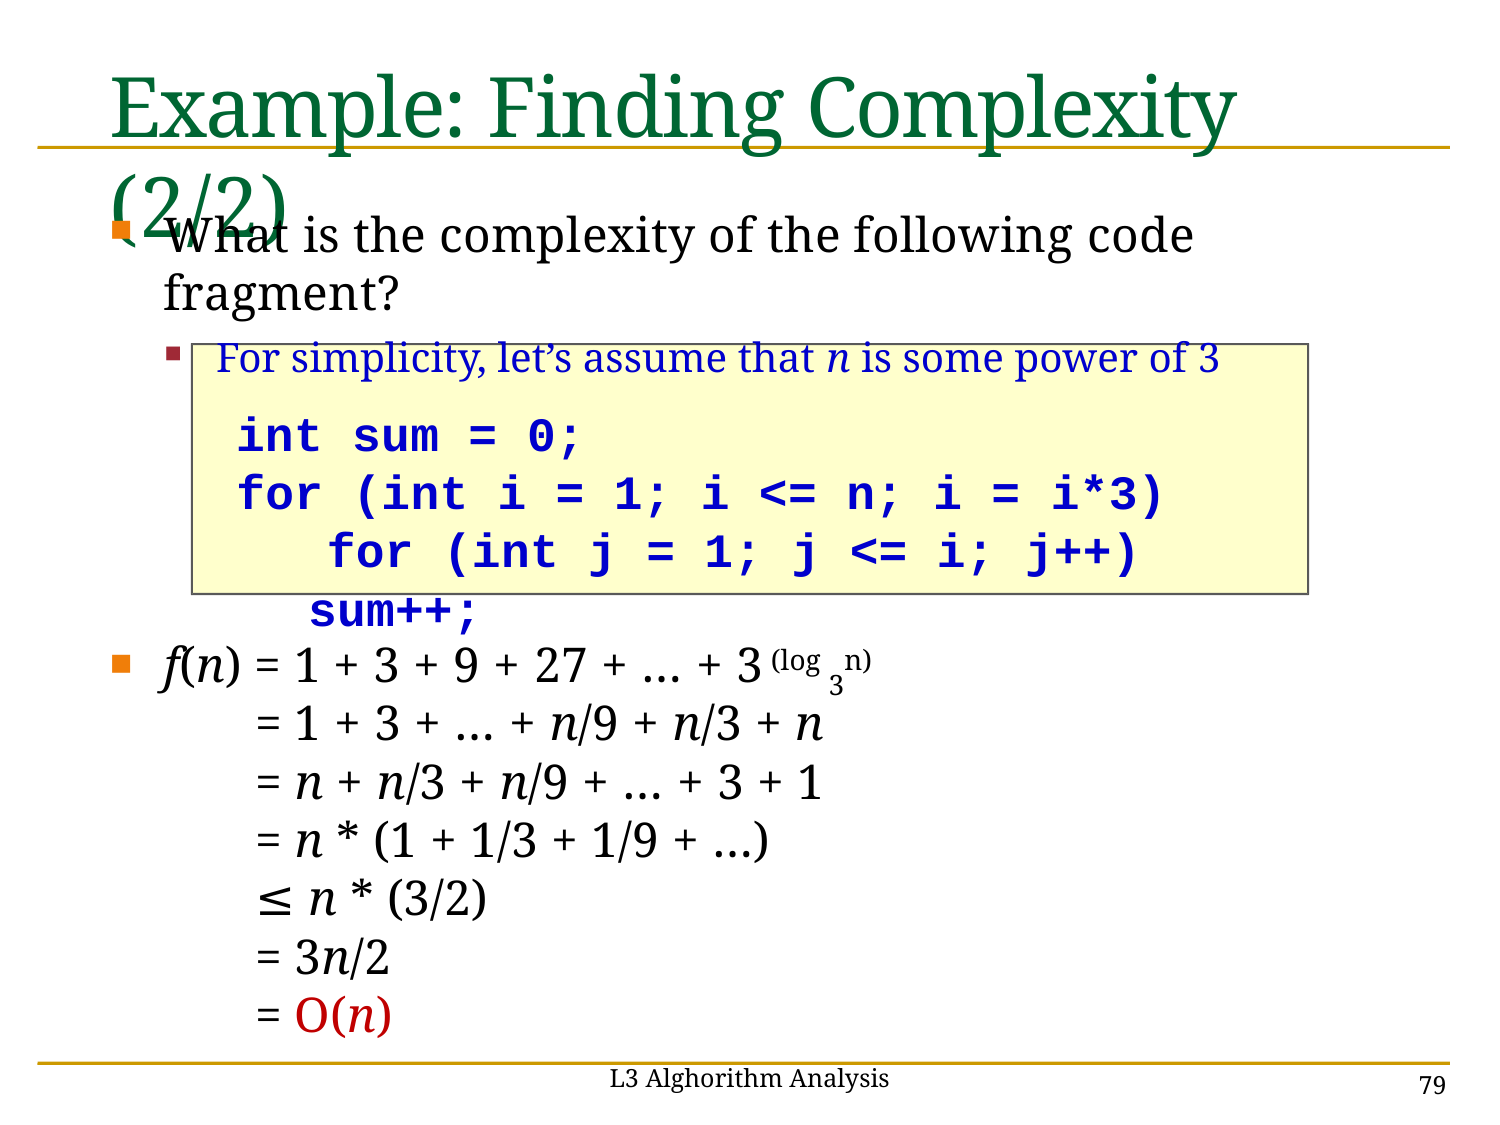

# Example: Finding Complexity (2/2)
What is the complexity of the following code fragment?
For simplicity, let’s assume that n is some power of 3
int sum = 0;
for (int i = 1; i <= n; i = i*3) for (int j = 1; j <= i; j++)
sum++;
f(n) = 1 + 3 + 9 + 27 + … + 3 (log 3n)
= 1 + 3 + … + n/9 + n/3 + n
= n + n/3 + n/9 + … + 3 + 1
= n * (1 + 1/3 + 1/9 + …)
≤ n * (3/2)
= 3n/2
= O(n)
L3 Alghorithm Analysis